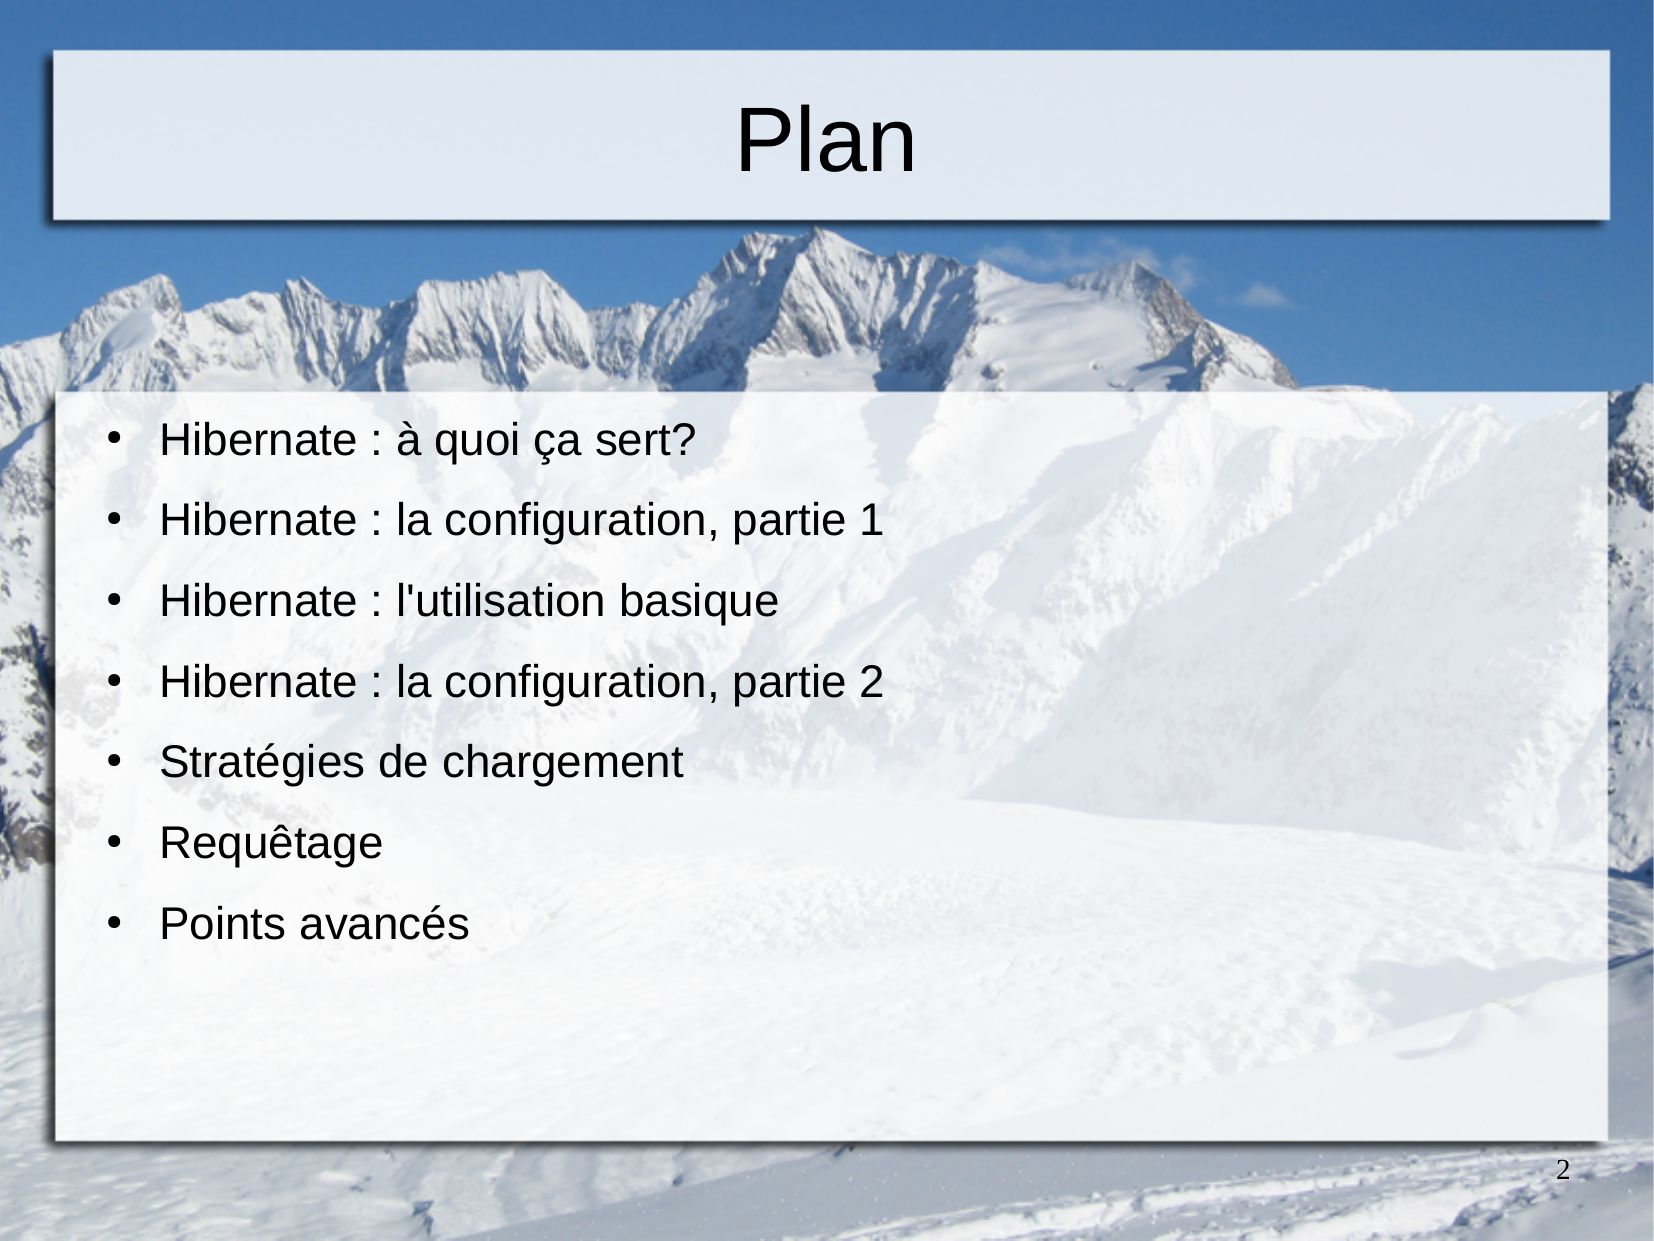

# Plan
Hibernate : à quoi ça sert?
Hibernate : la configuration, partie 1
Hibernate : l'utilisation basique
Hibernate : la configuration, partie 2
Stratégies de chargement
Requêtage
Points avancés
2